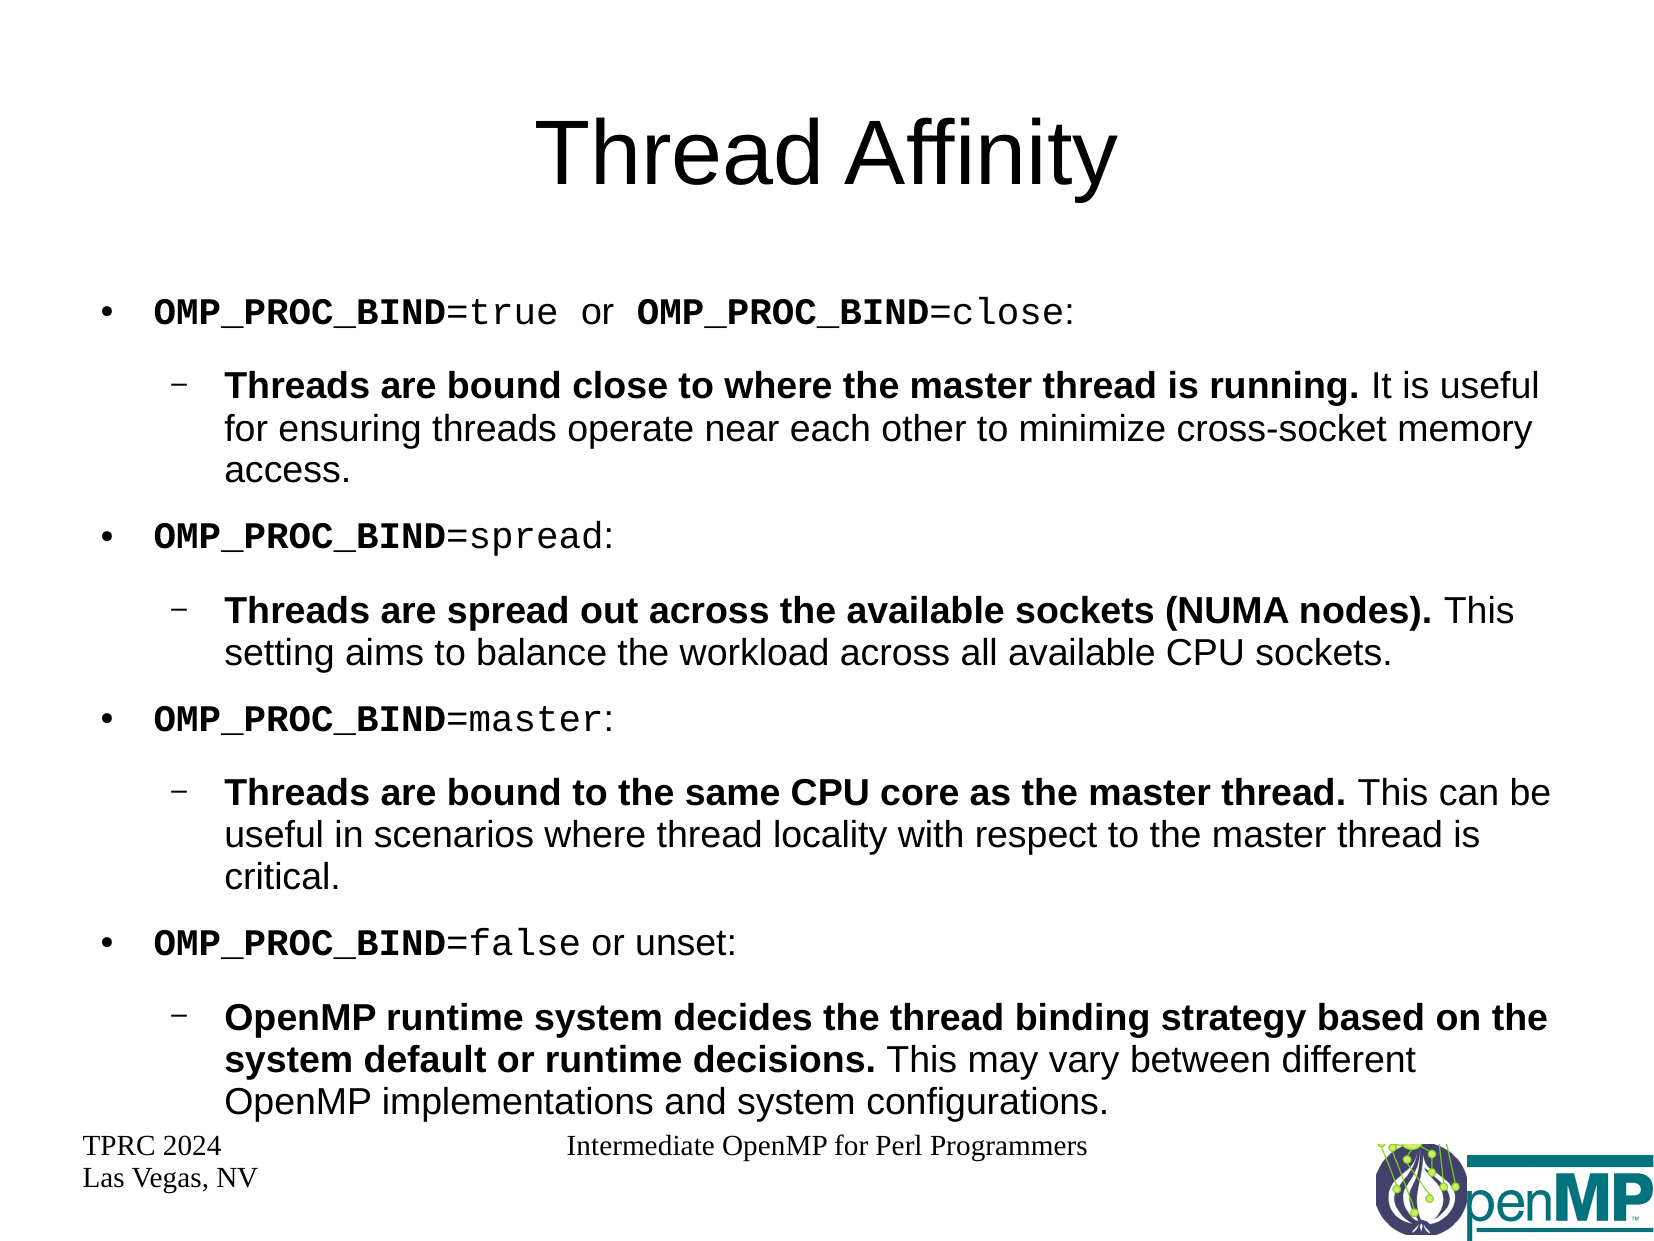

# Thread Affinity
OMP_PROC_BIND=true or OMP_PROC_BIND=close:
Threads are bound close to where the master thread is running. It is useful for ensuring threads operate near each other to minimize cross-socket memory access.
OMP_PROC_BIND=spread:
Threads are spread out across the available sockets (NUMA nodes). This setting aims to balance the workload across all available CPU sockets.
OMP_PROC_BIND=master:
Threads are bound to the same CPU core as the master thread. This can be useful in scenarios where thread locality with respect to the master thread is critical.
OMP_PROC_BIND=false or unset:
OpenMP runtime system decides the thread binding strategy based on the system default or runtime decisions. This may vary between different OpenMP implementations and system configurations.